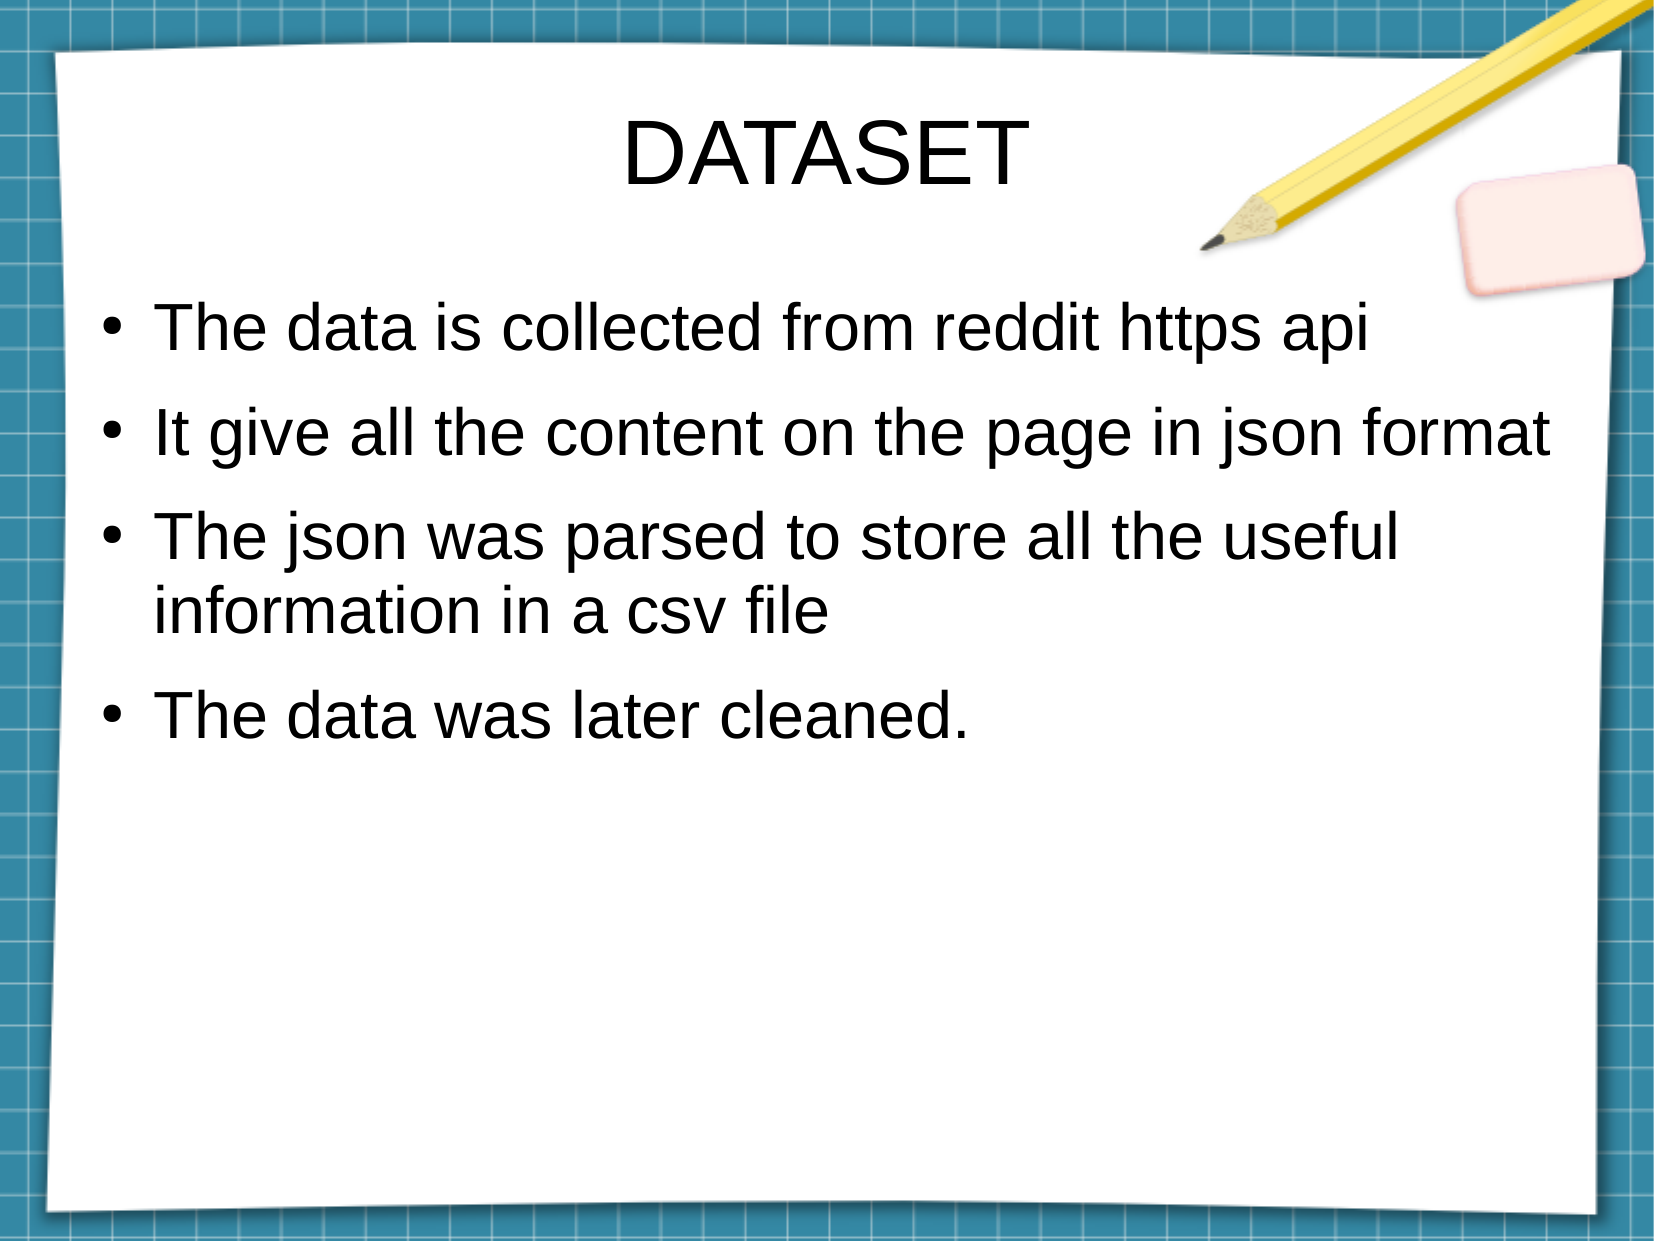

# DATASET
The data is collected from reddit https api
It give all the content on the page in json format
The json was parsed to store all the useful information in a csv file
The data was later cleaned.